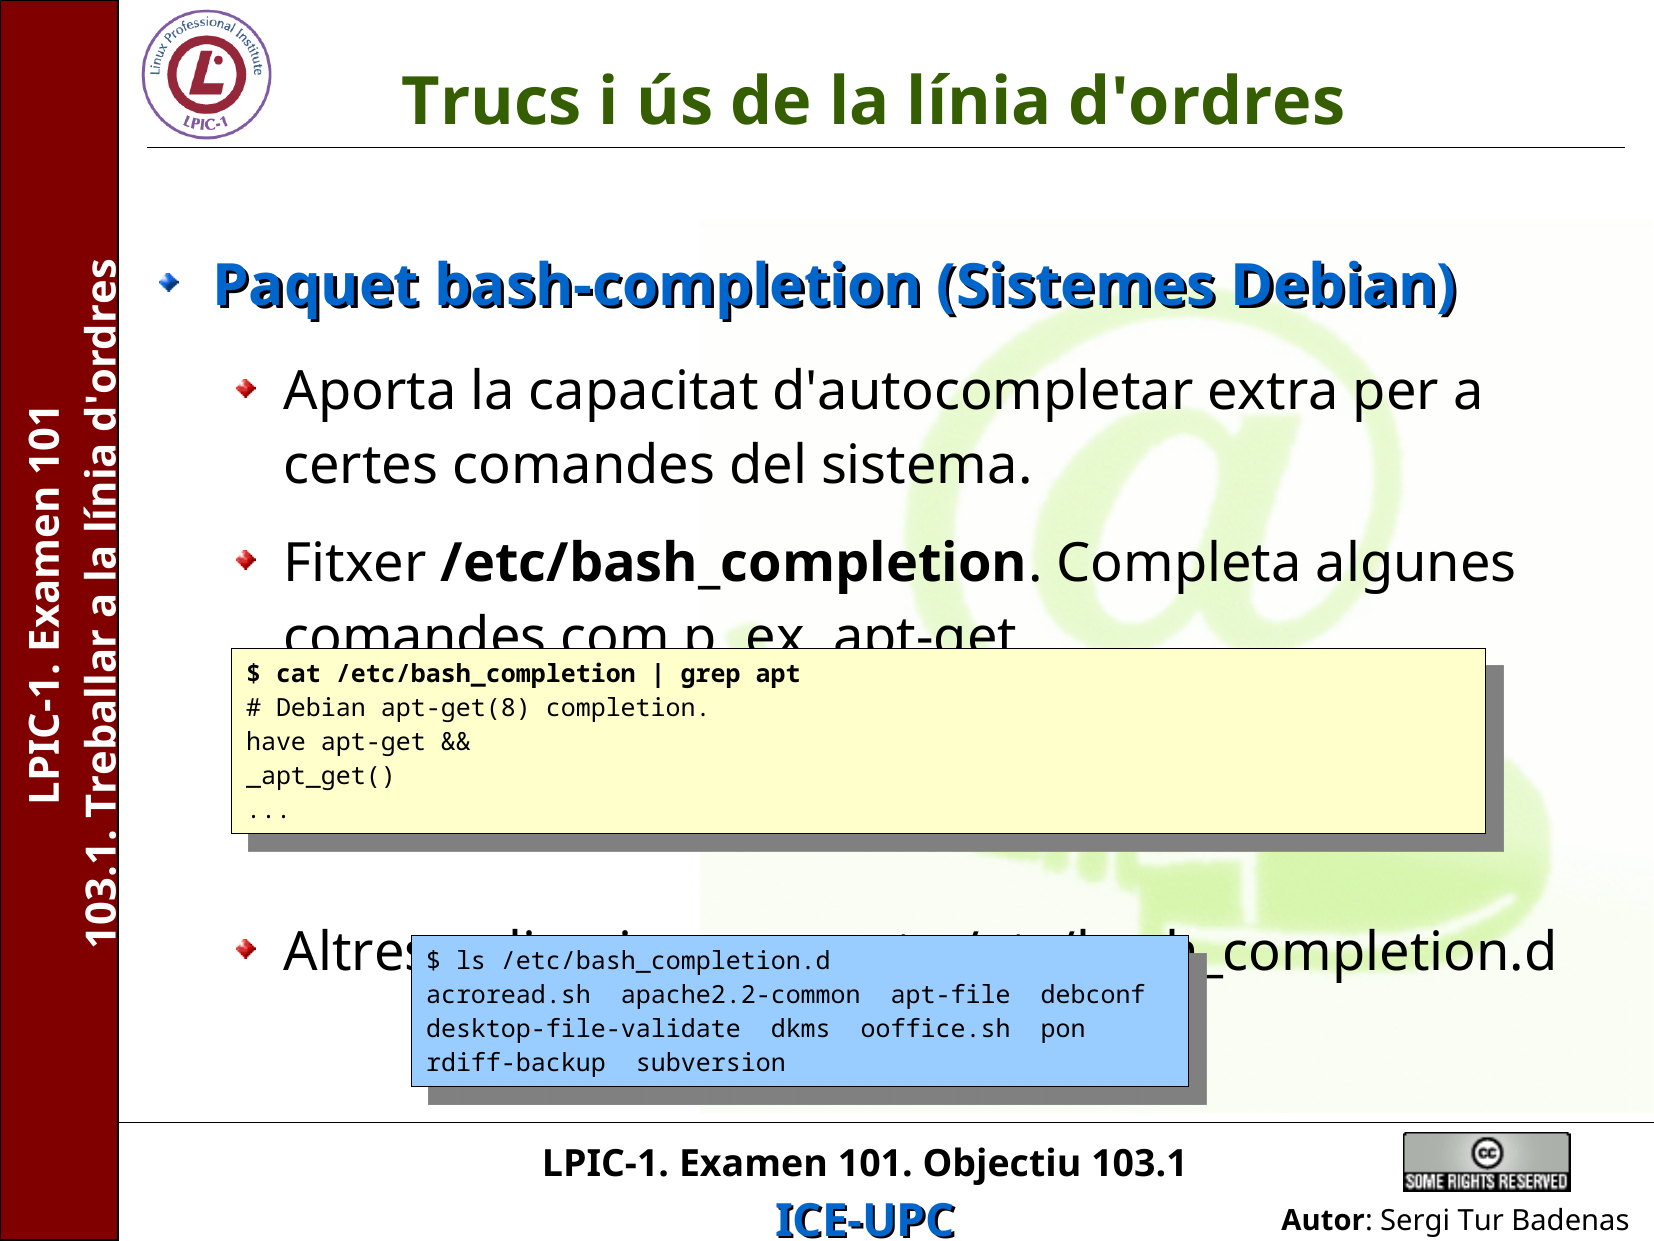

# Trucs i ús de la línia d'ordres
Paquet bash-completion (Sistemes Debian)
Aporta la capacitat d'autocompletar extra per a certes comandes del sistema.
Fitxer /etc/bash_completion. Completa algunes comandes com p. ex. apt-get
Altres aplicacions: carpeta /etc/bash_completion.d
$ cat /etc/bash_completion | grep apt
# Debian apt-get(8) completion.
have apt-get &&
_apt_get()
...
$ ls /etc/bash_completion.d
acroread.sh apache2.2-common apt-file debconf desktop-file-validate dkms ooffice.sh pon rdiff-backup subversion